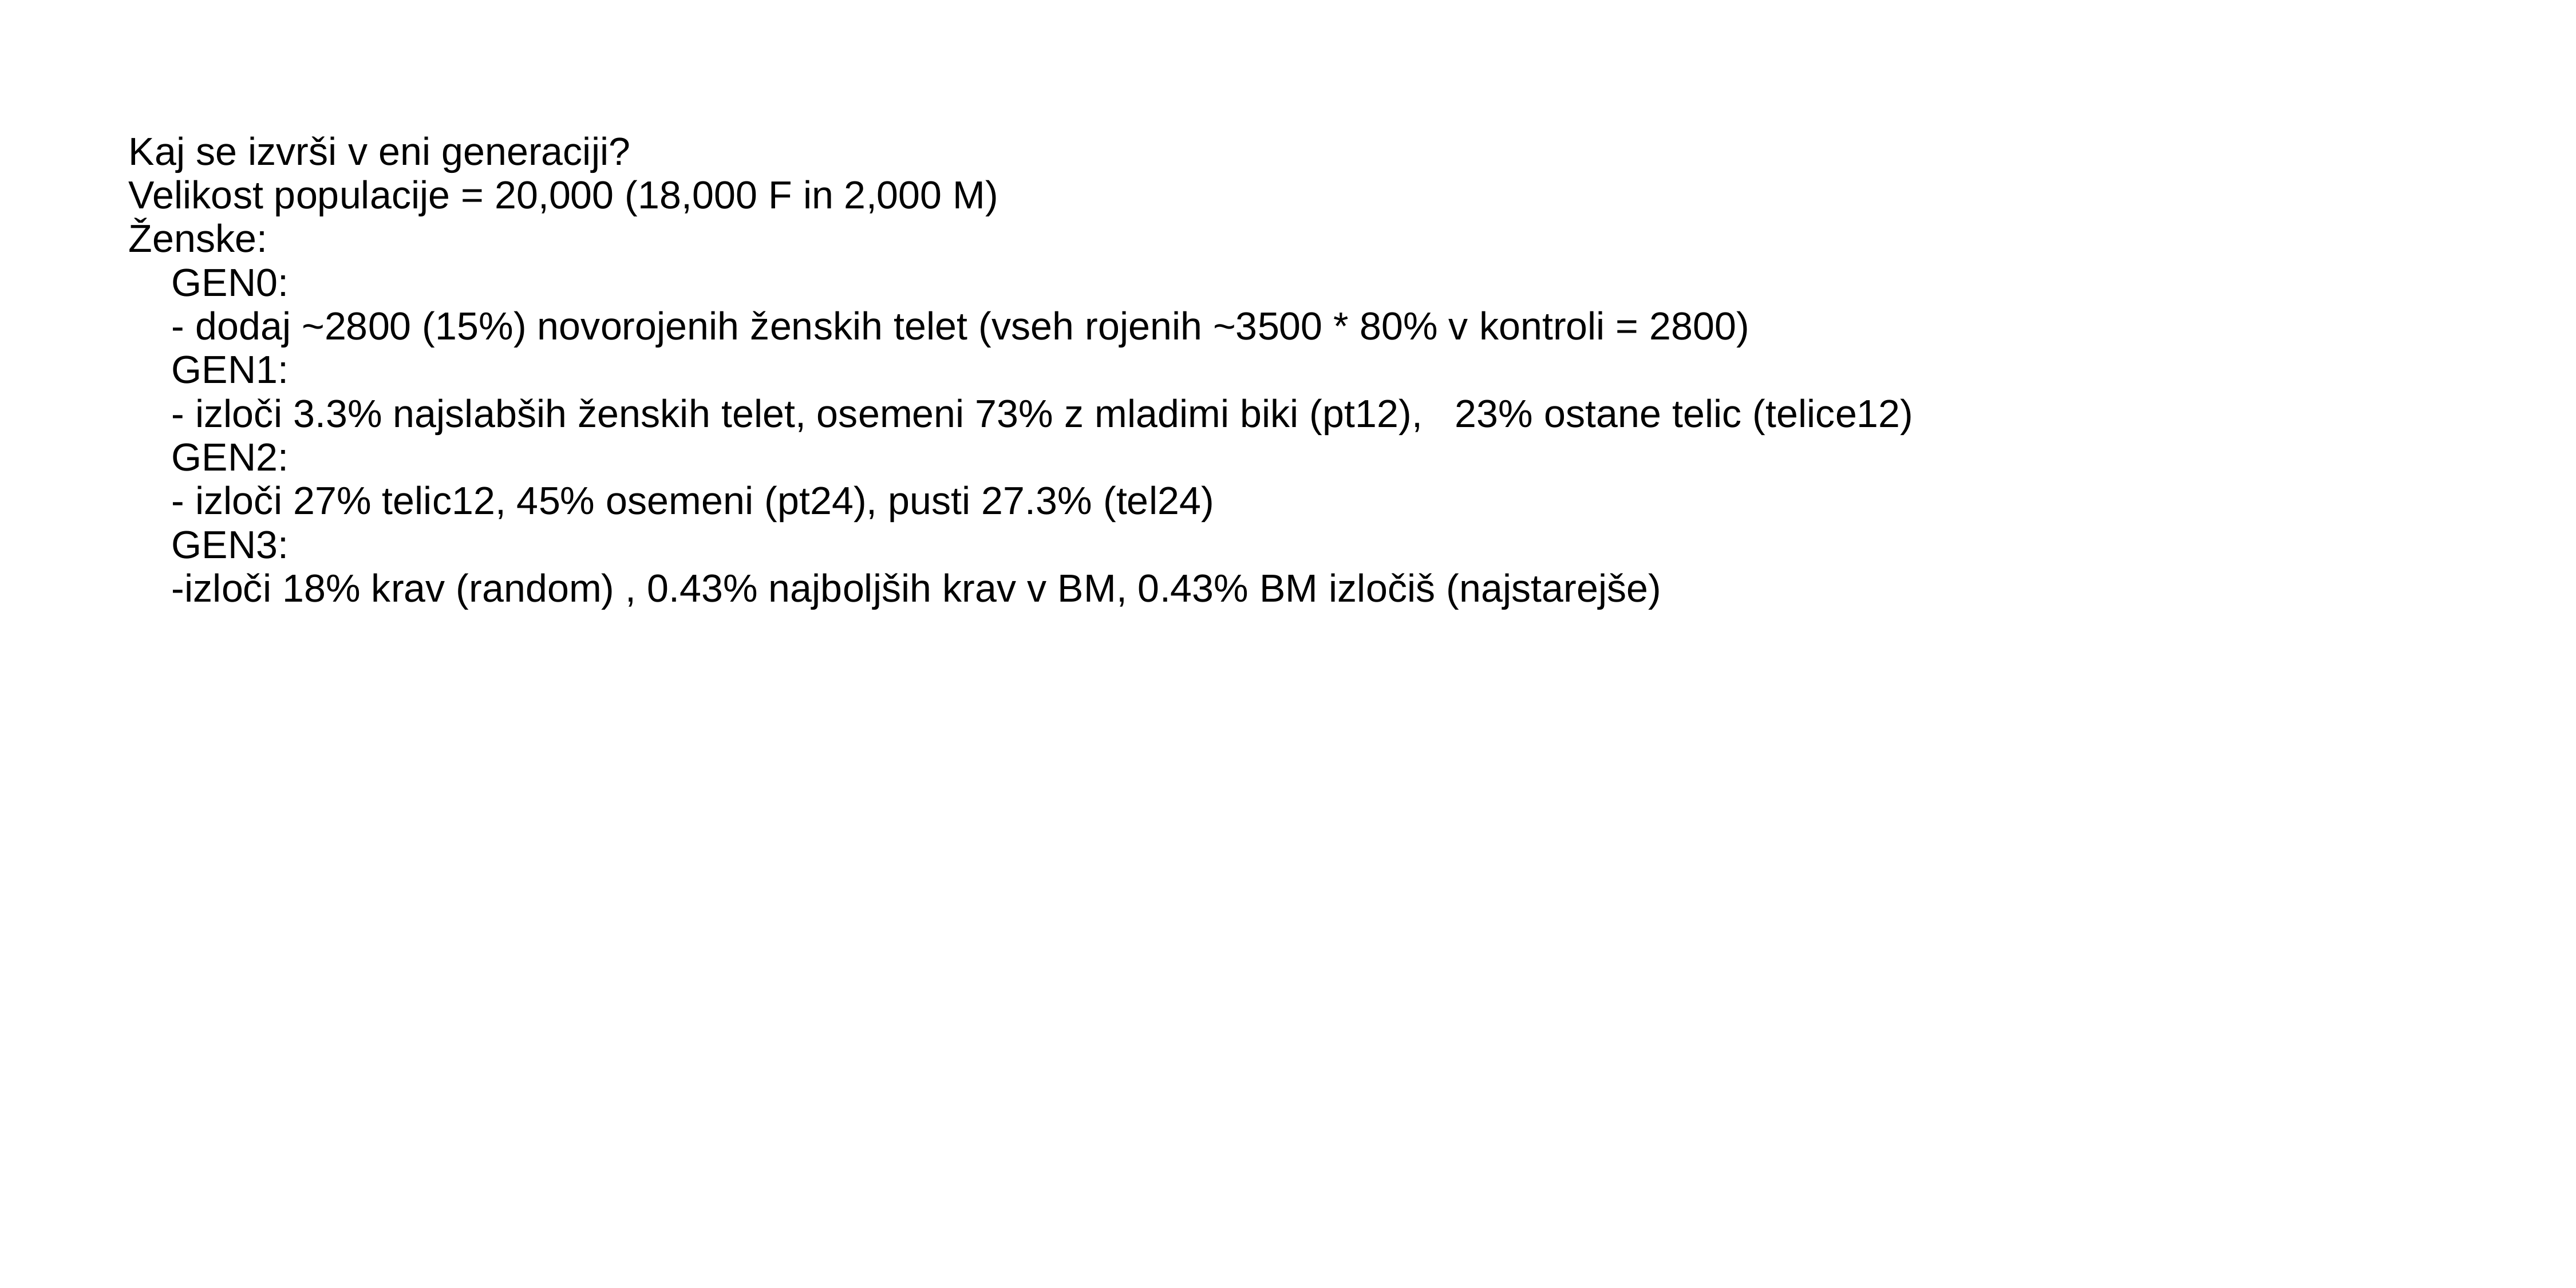

Kaj se izvrši v eni generaciji?
Velikost populacije = 20,000 (18,000 F in 2,000 M)
Ženske:
	GEN0:
	- dodaj ~2800 (15%) novorojenih ženskih telet (vseh rojenih ~3500 * 80% v kontroli = 2800)
	GEN1:
	- izloči 3.3% najslabših ženskih telet, osemeni 73% z mladimi biki (pt12), 23% ostane telic (telice12)
	GEN2:
	- izloči 27% telic12, 45% osemeni (pt24), pusti 27.3% (tel24)
	GEN3:
	-izloči 18% krav (random) , 0.43% najboljših krav v BM, 0.43% BM izločiš (najstarejše)